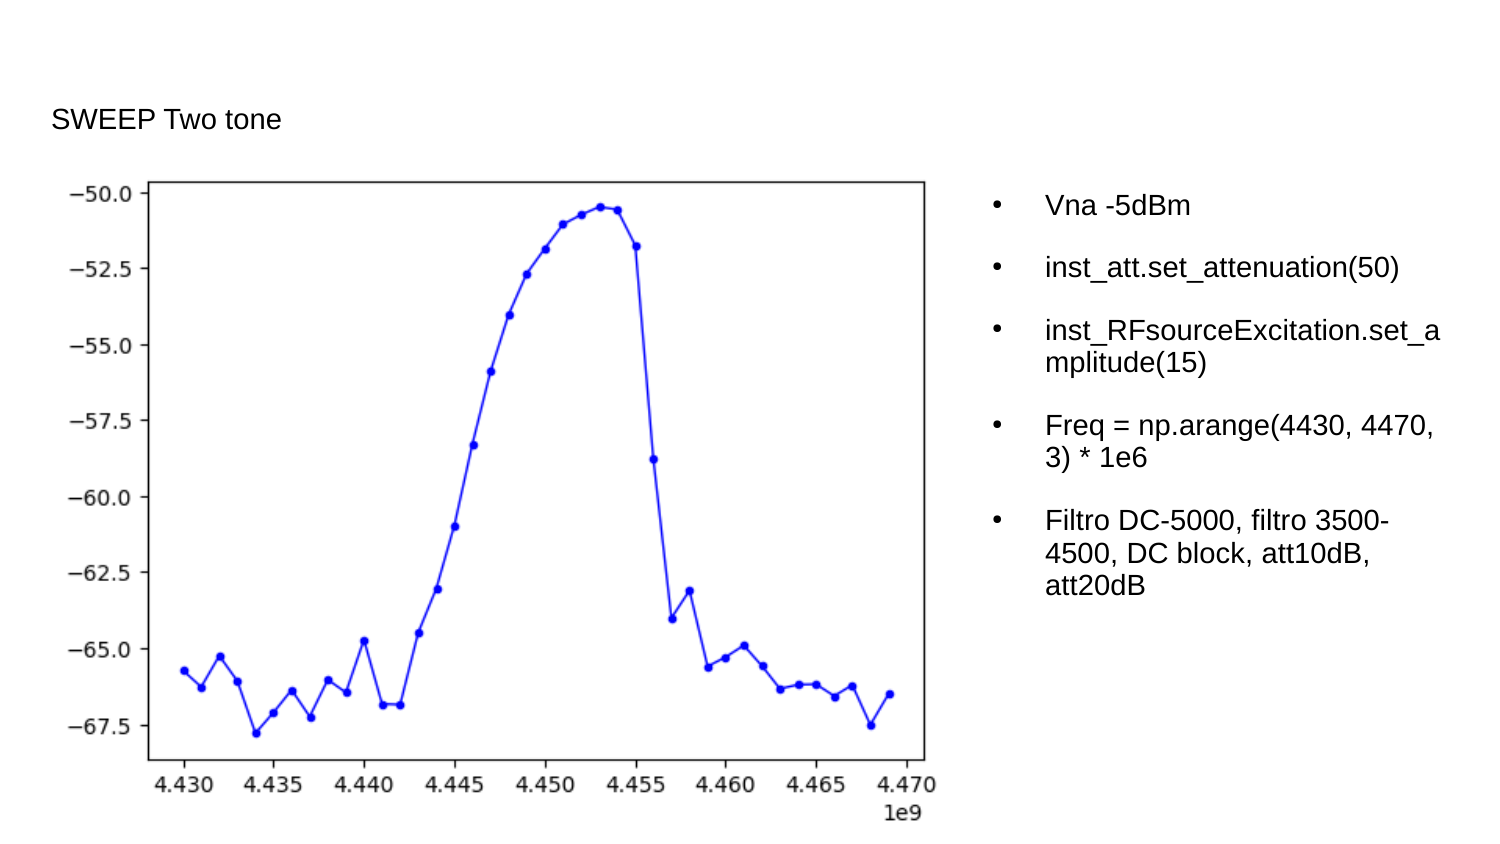

# SWEEP Two tone
Vna -5dBm
inst_att.set_attenuation(50)
inst_RFsourceExcitation.set_amplitude(15)
Freq = np.arange(4430, 4470, 3) * 1e6
Filtro DC-5000, filtro 3500-4500, DC block, att10dB, att20dB